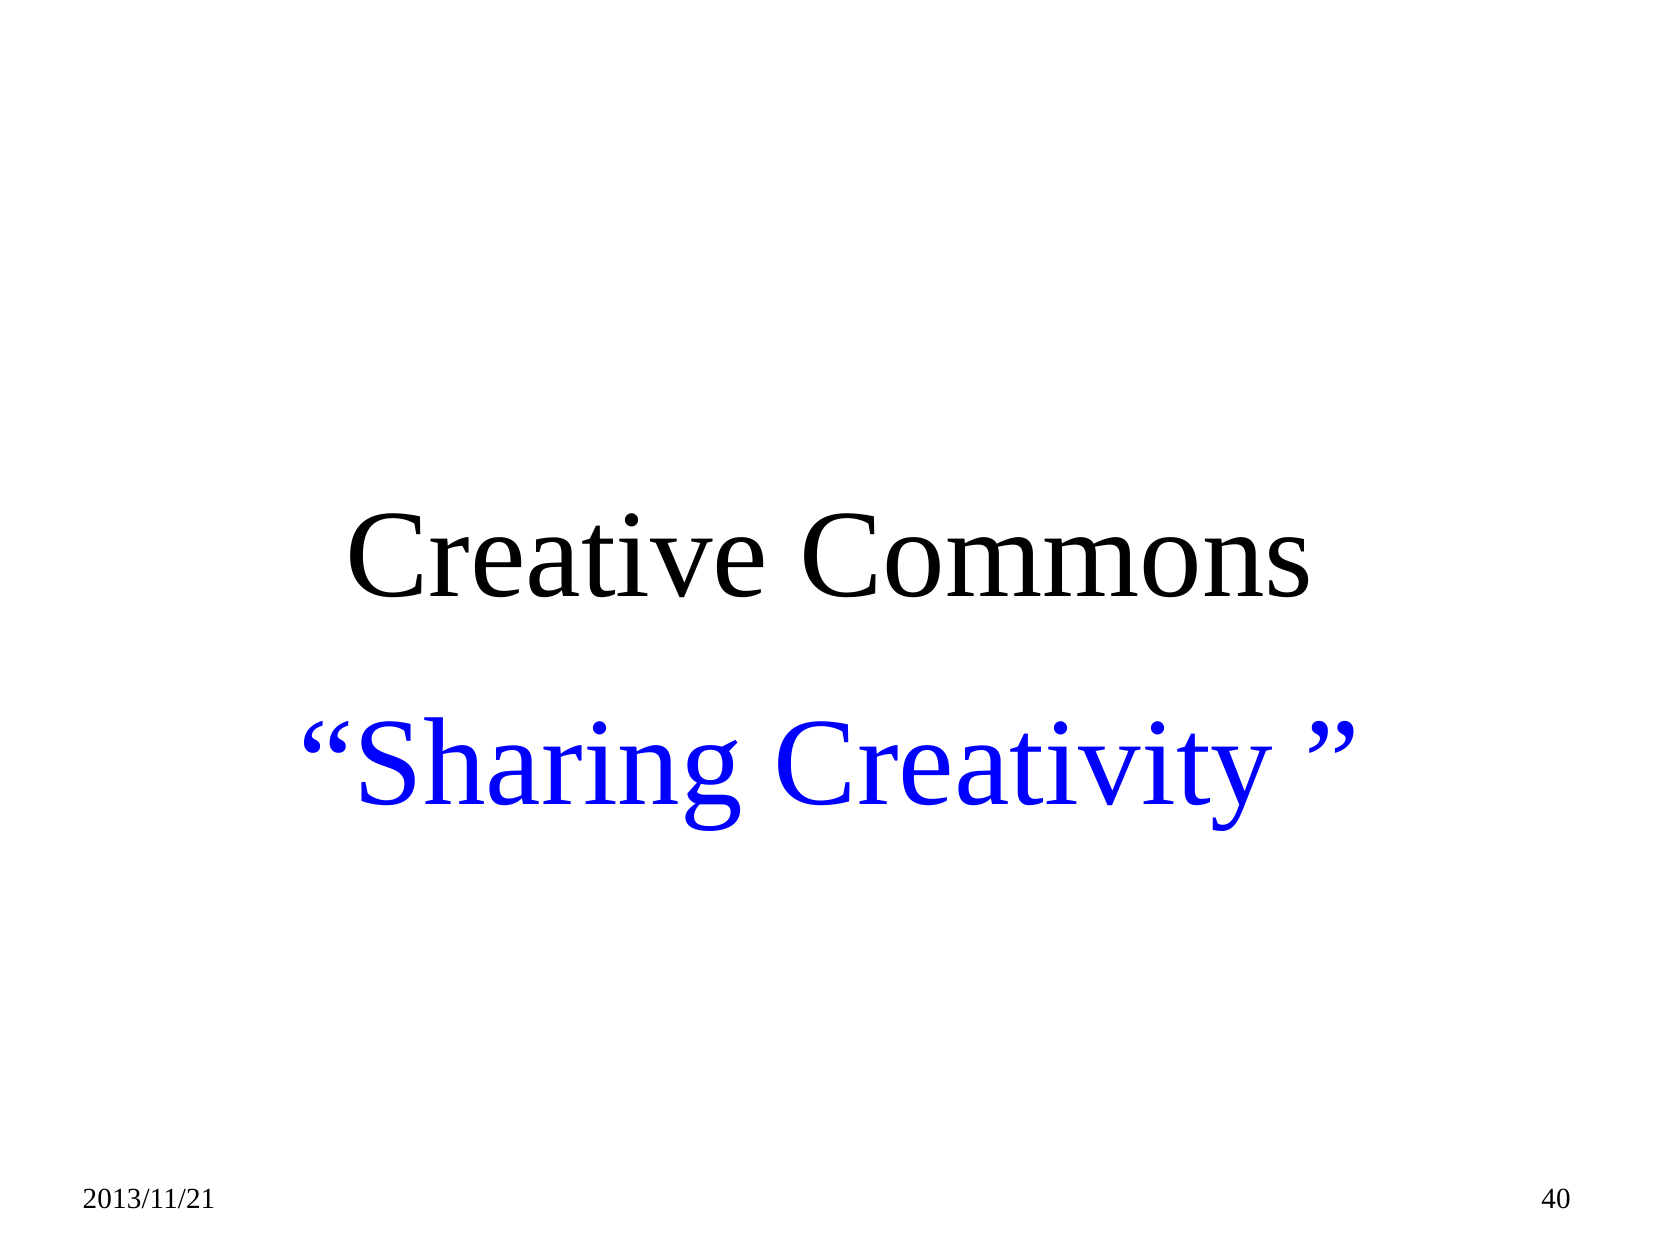

Creative Commons
“Sharing Creativity ”
2013/11/21
40